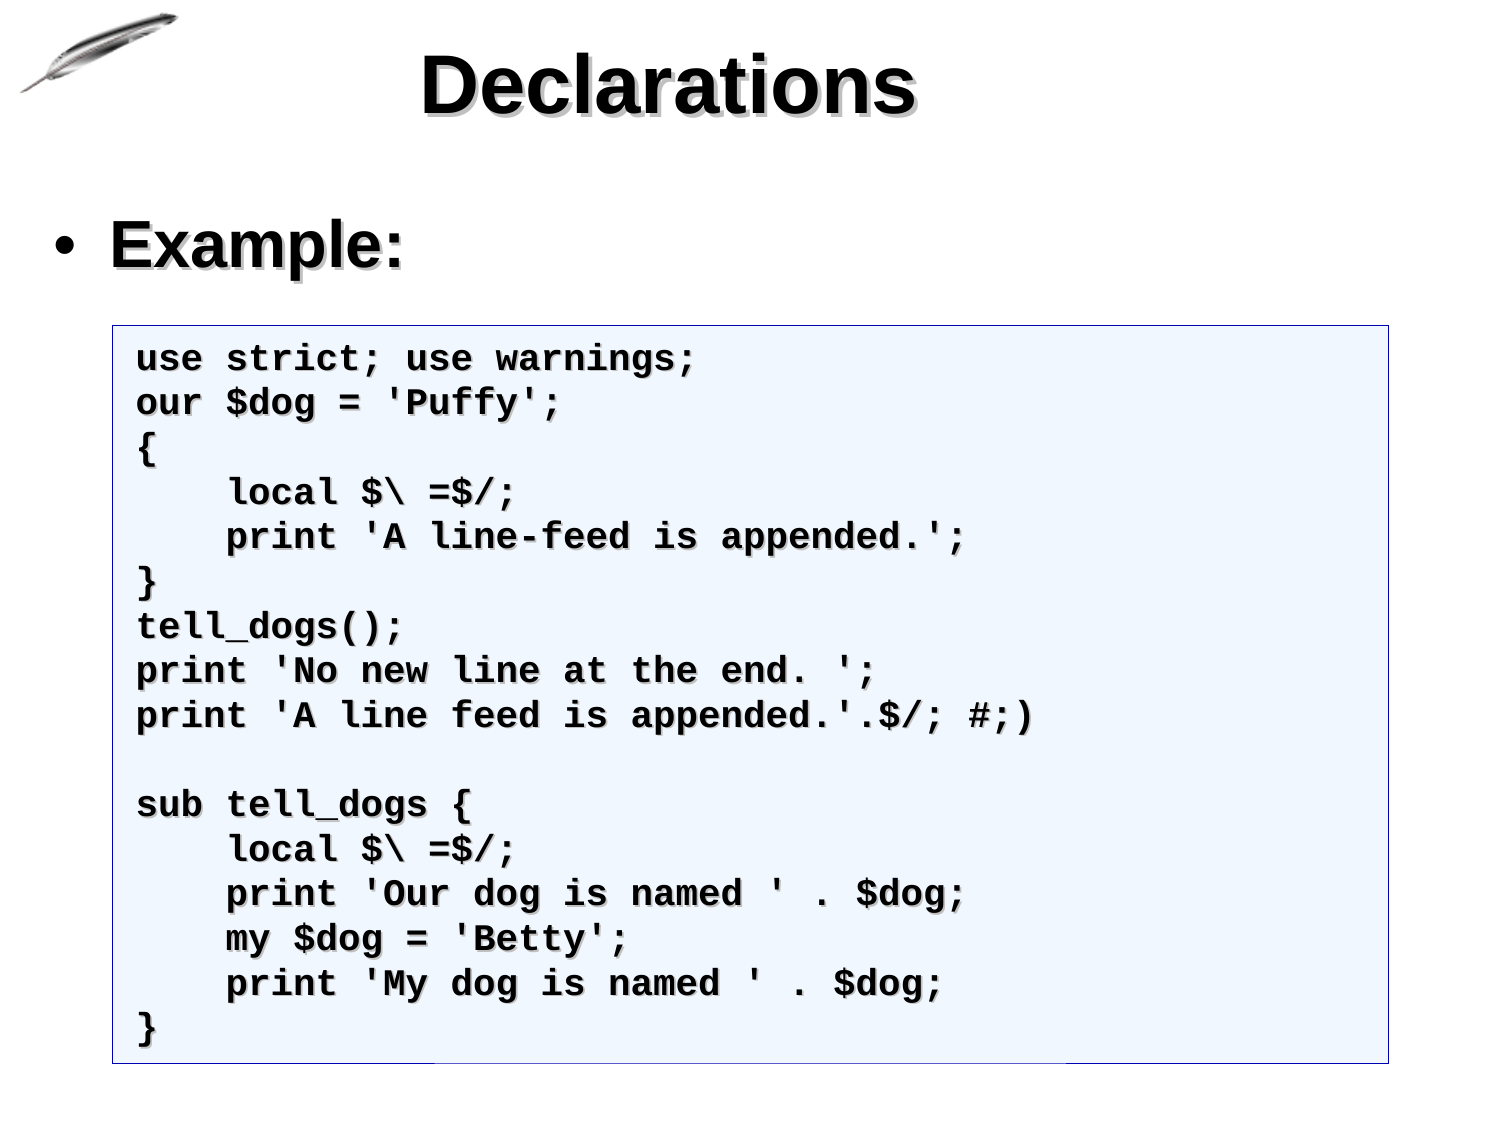

# Declarations
Example:
use strict; use warnings;
our $dog = 'Puffy';
{
 local $\ =$/;
 print 'A line-feed is appended.';
}
tell_dogs();
print 'No new line at the end. ';
print 'A line feed is appended.'.$/; #;)
sub tell_dogs {
 local $\ =$/;
 print 'Our dog is named ' . $dog;
 my $dog = 'Betty';
 print 'My dog is named ' . $dog;
}